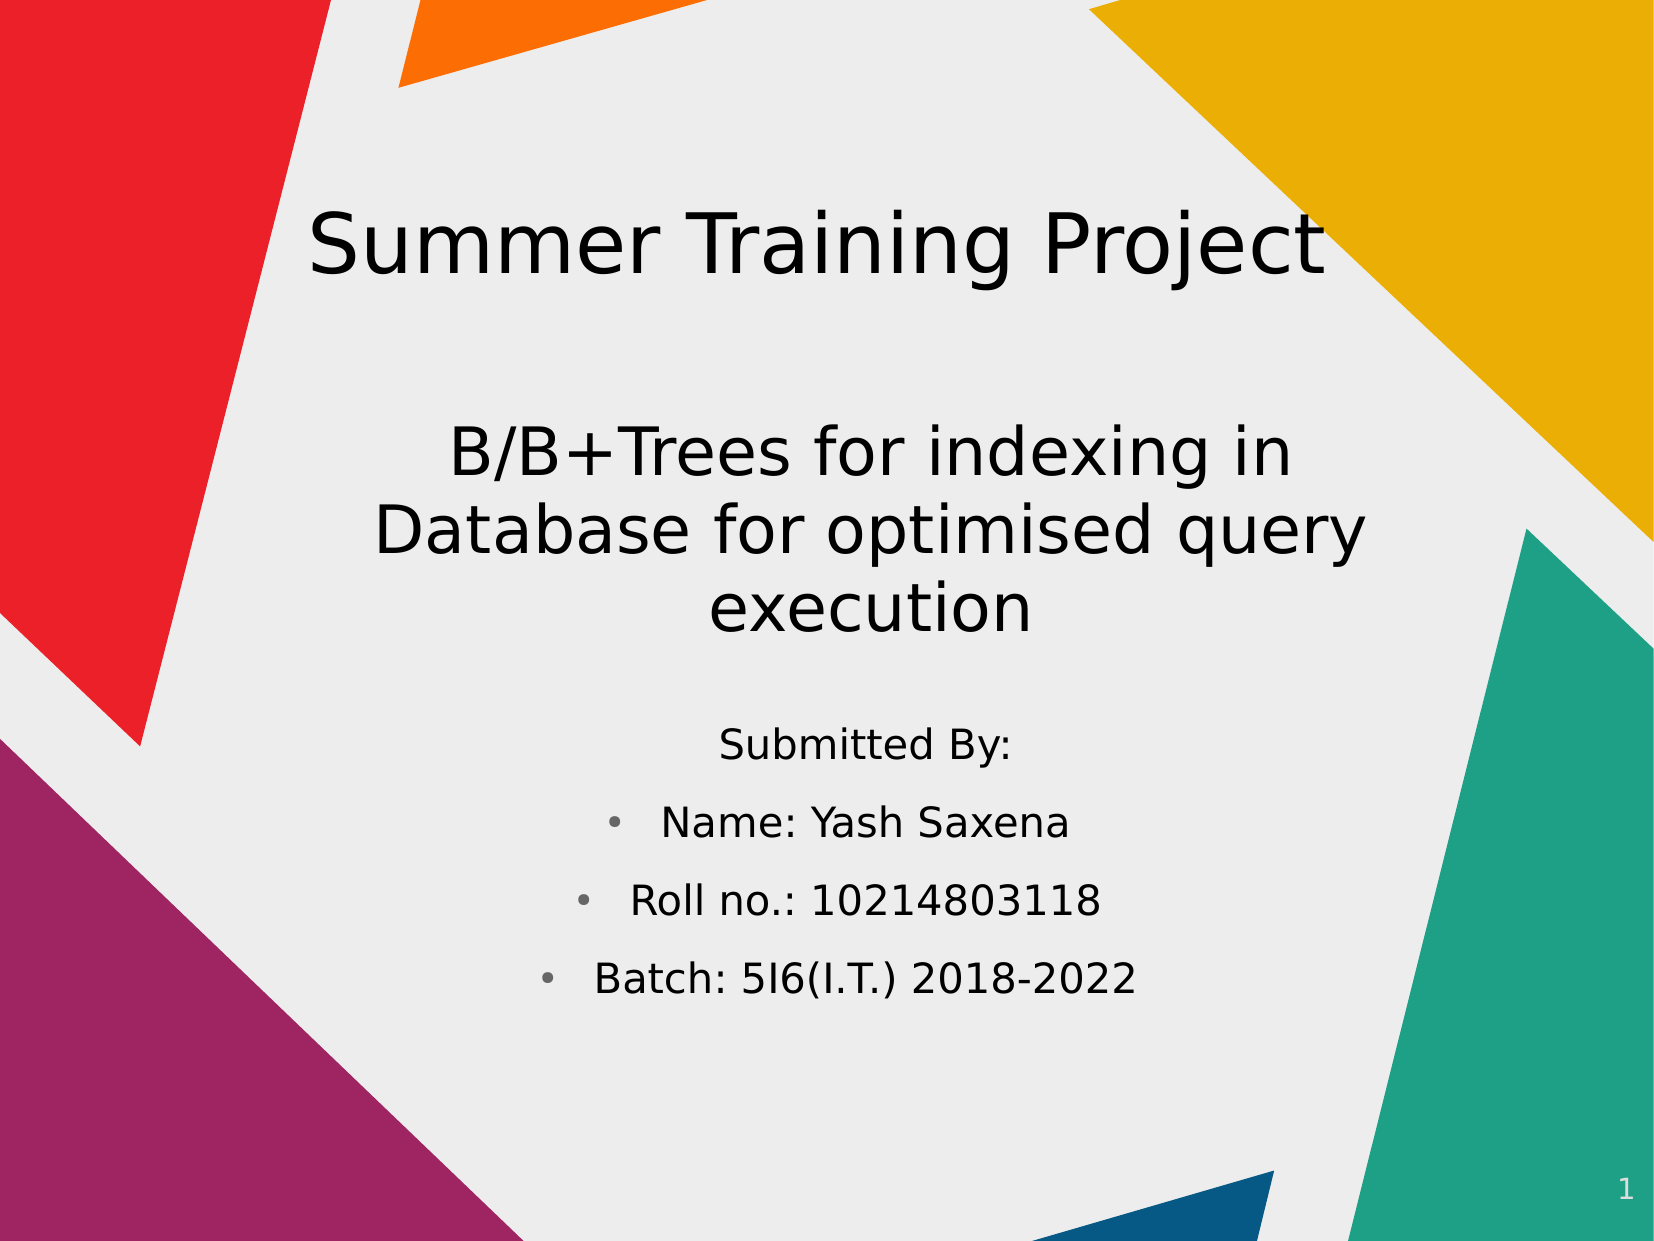

# Summer Training Project
B/B+Trees for indexing in Database for optimised query execution
Submitted By:
Name: Yash Saxena
Roll no.: 10214803118
Batch: 5I6(I.T.) 2018-2022
1